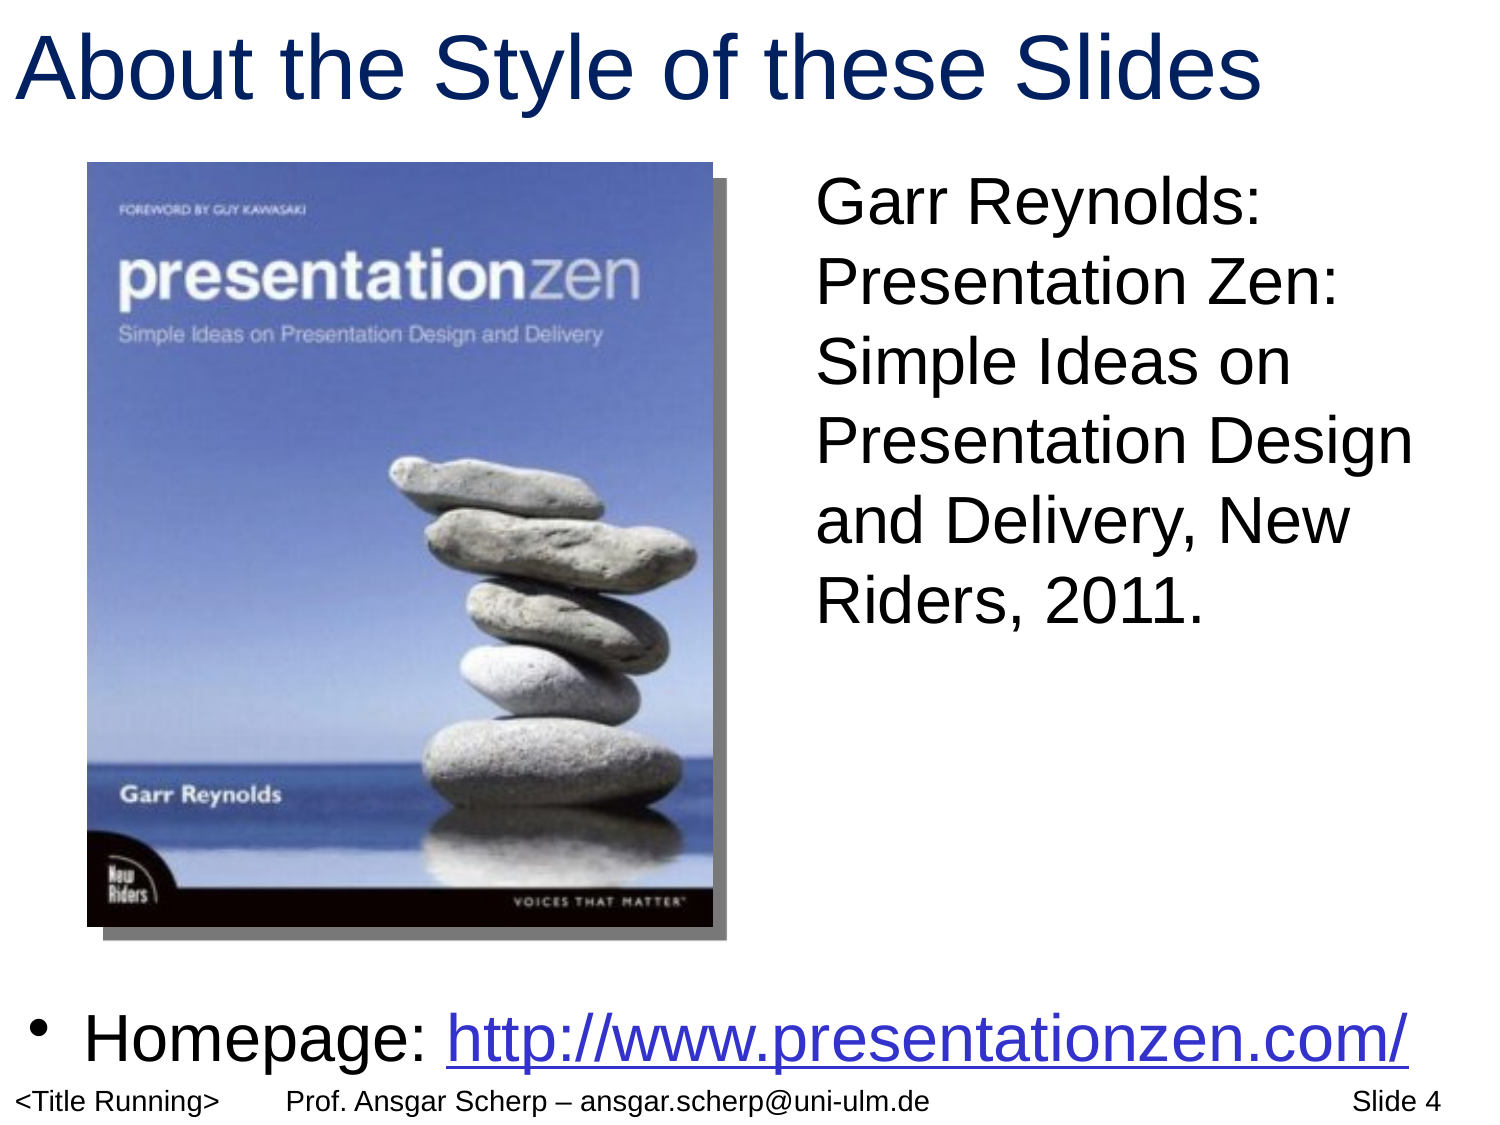

# About the Style of these Slides
Garr Reynolds:
Presentation Zen: Simple Ideas on Presentation Design and Delivery, New Riders, 2011.
Homepage: http://www.presentationzen.com/
Homepage: http://www.presentationzen.com/